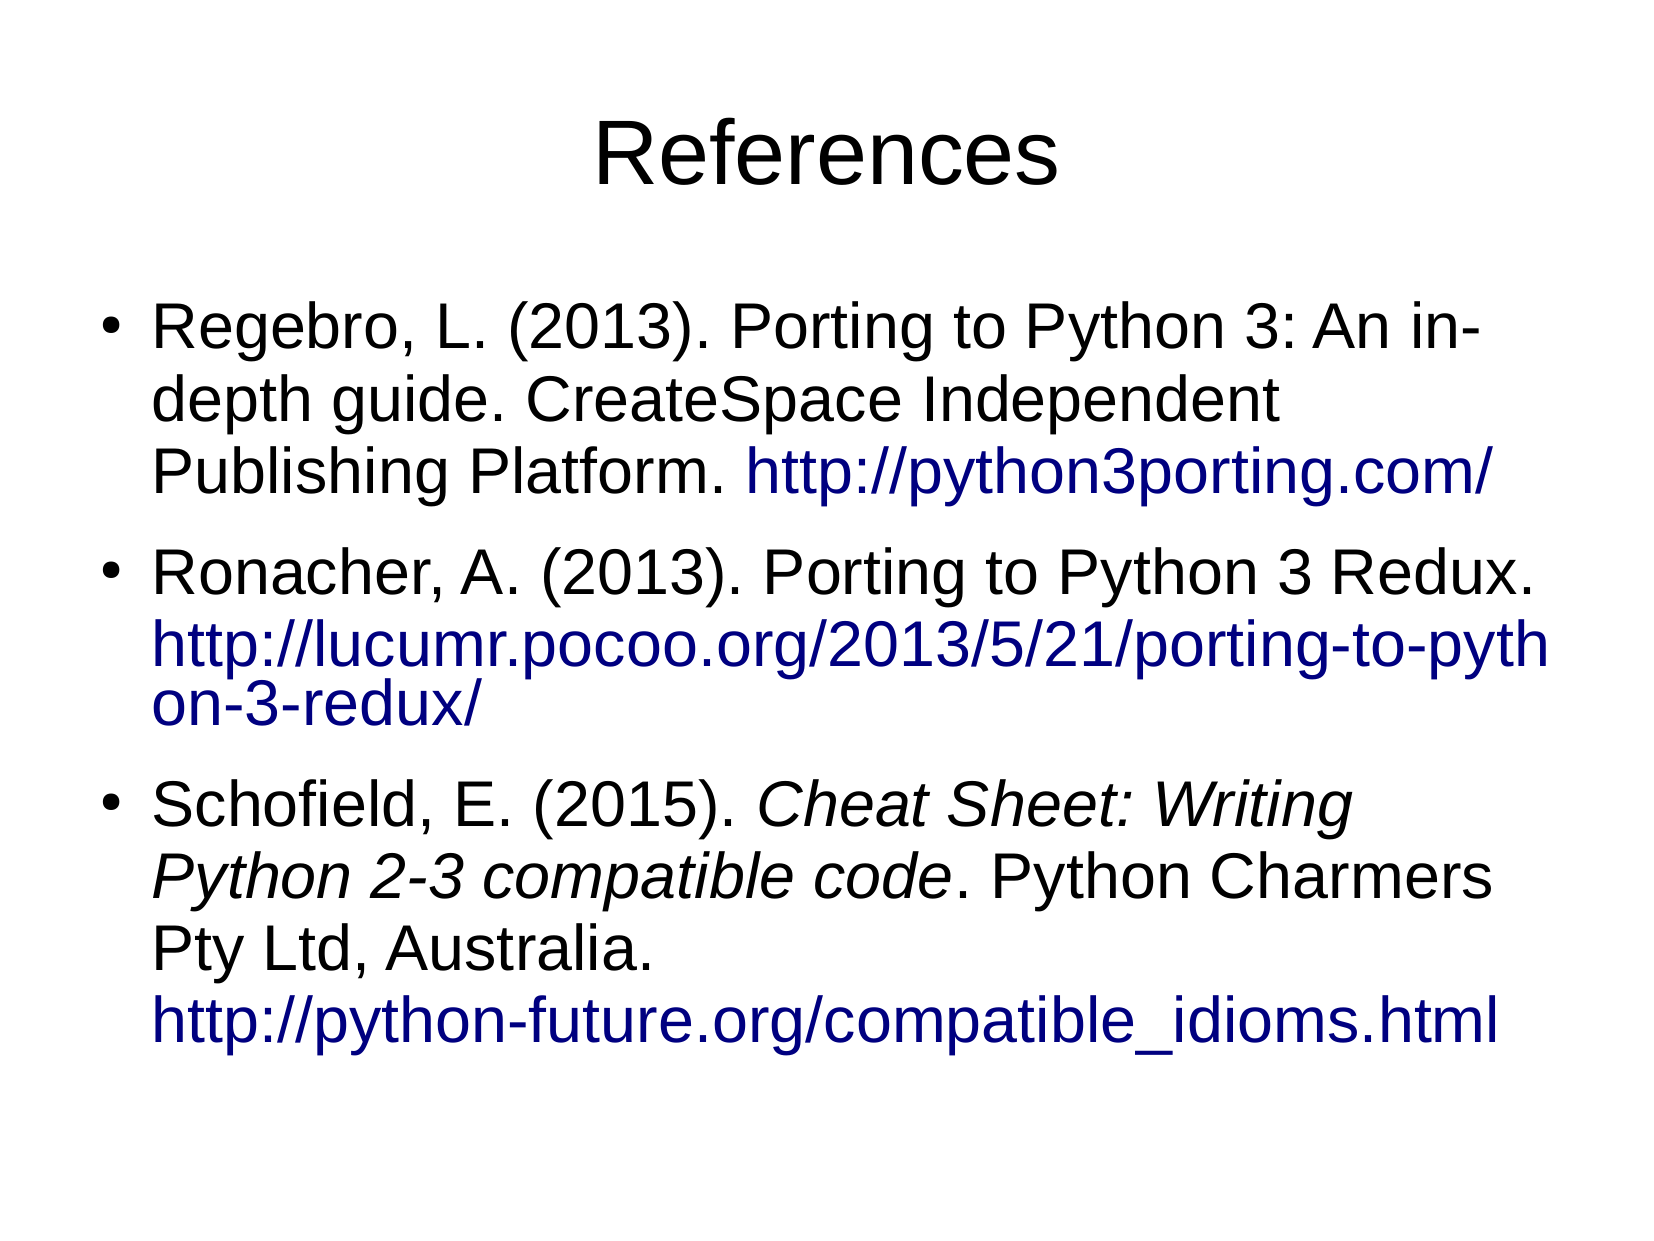

# References
Regebro, L. (2013). Porting to Python 3: An in-depth guide. CreateSpace Independent Publishing Platform. http://python3porting.com/
Ronacher, A. (2013). Porting to Python 3 Redux. http://lucumr.pocoo.org/2013/5/21/porting-to-python-3-redux/
Schofield, E. (2015). Cheat Sheet: Writing Python 2-3 compatible code. Python Charmers Pty Ltd, Australia. http://python-future.org/compatible_idioms.html